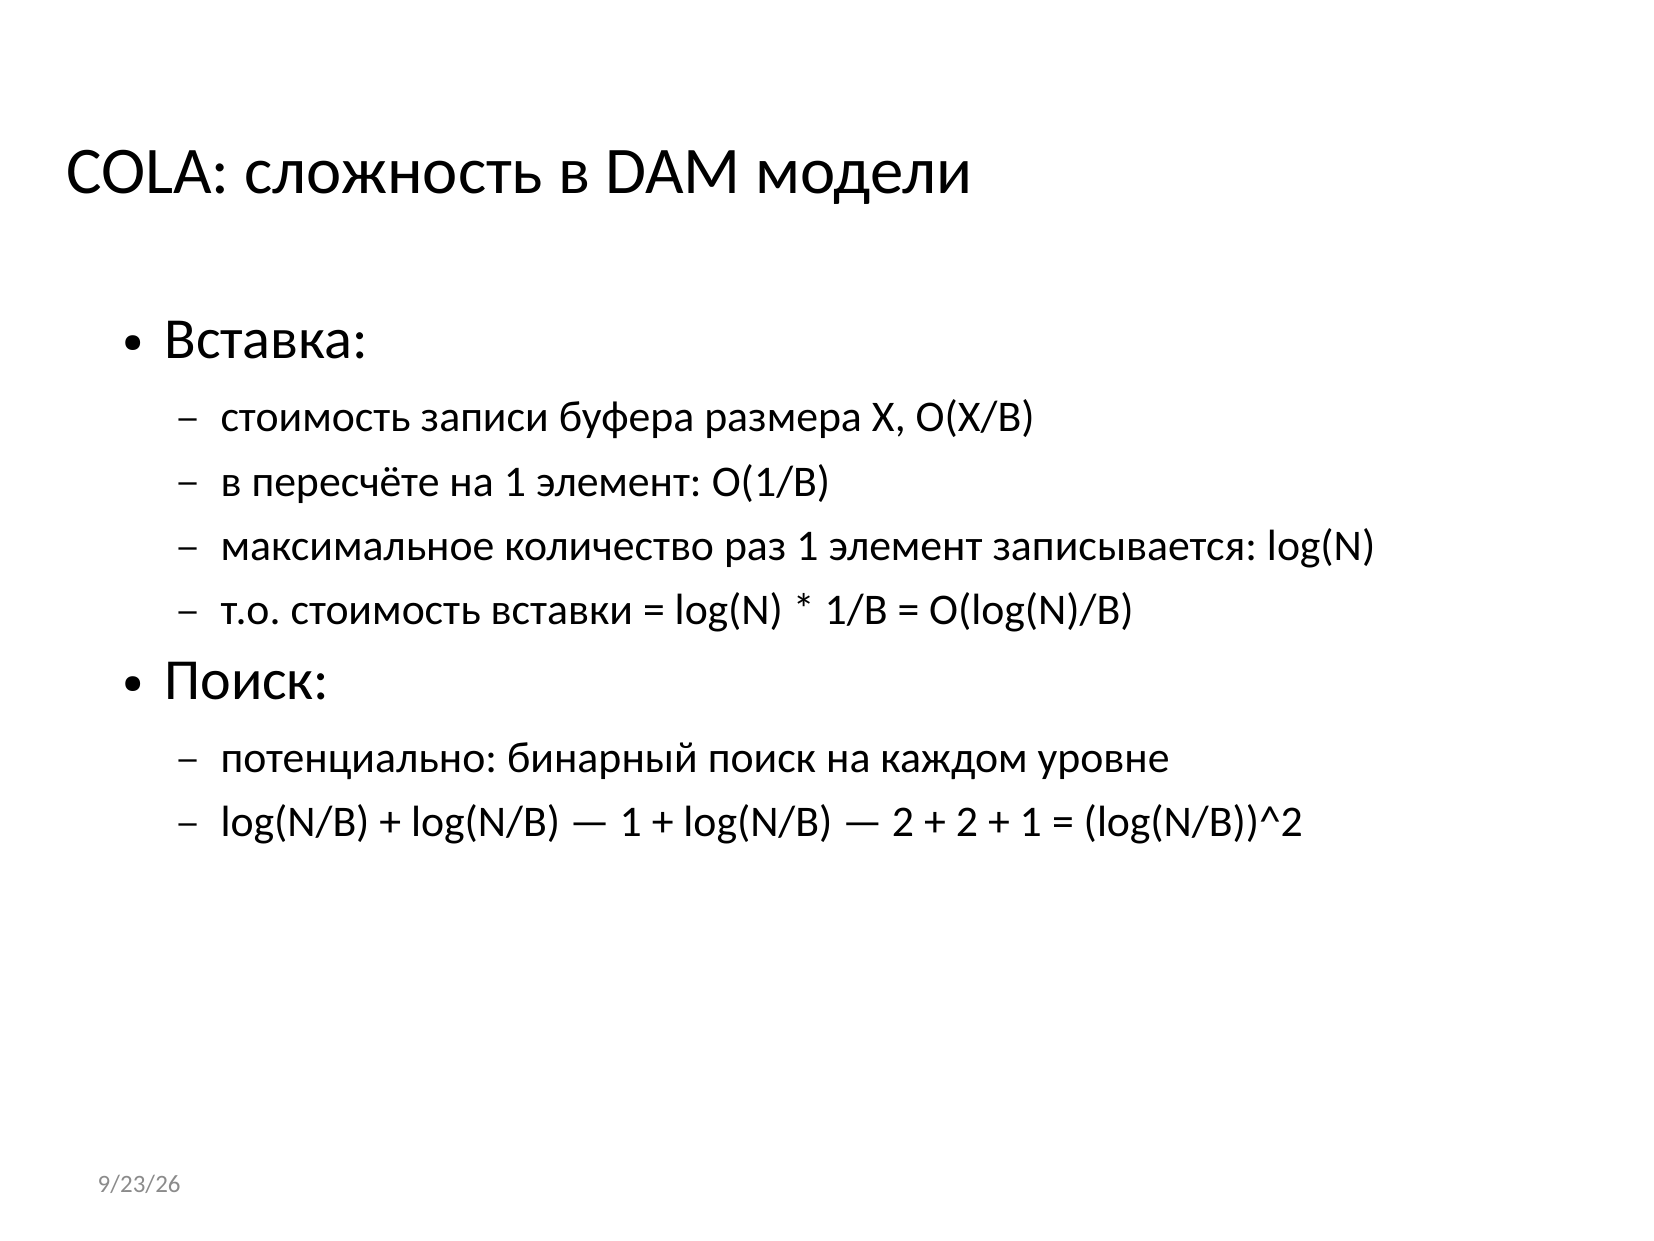

# COLA: сложность в DAM модели
Вставка:
стоимость записи буфера размера X, O(X/B)
в пересчёте на 1 элемент: O(1/B)
максимальное количество раз 1 элемент записывается: log(N)
т.о. стоимость вставки = log(N) * 1/B = O(log(N)/B)
Поиск:
потенциально: бинарный поиск на каждом уровне
log(N/B) + log(N/B) — 1 + log(N/B) — 2 + 2 + 1 = (log(N/B))^2